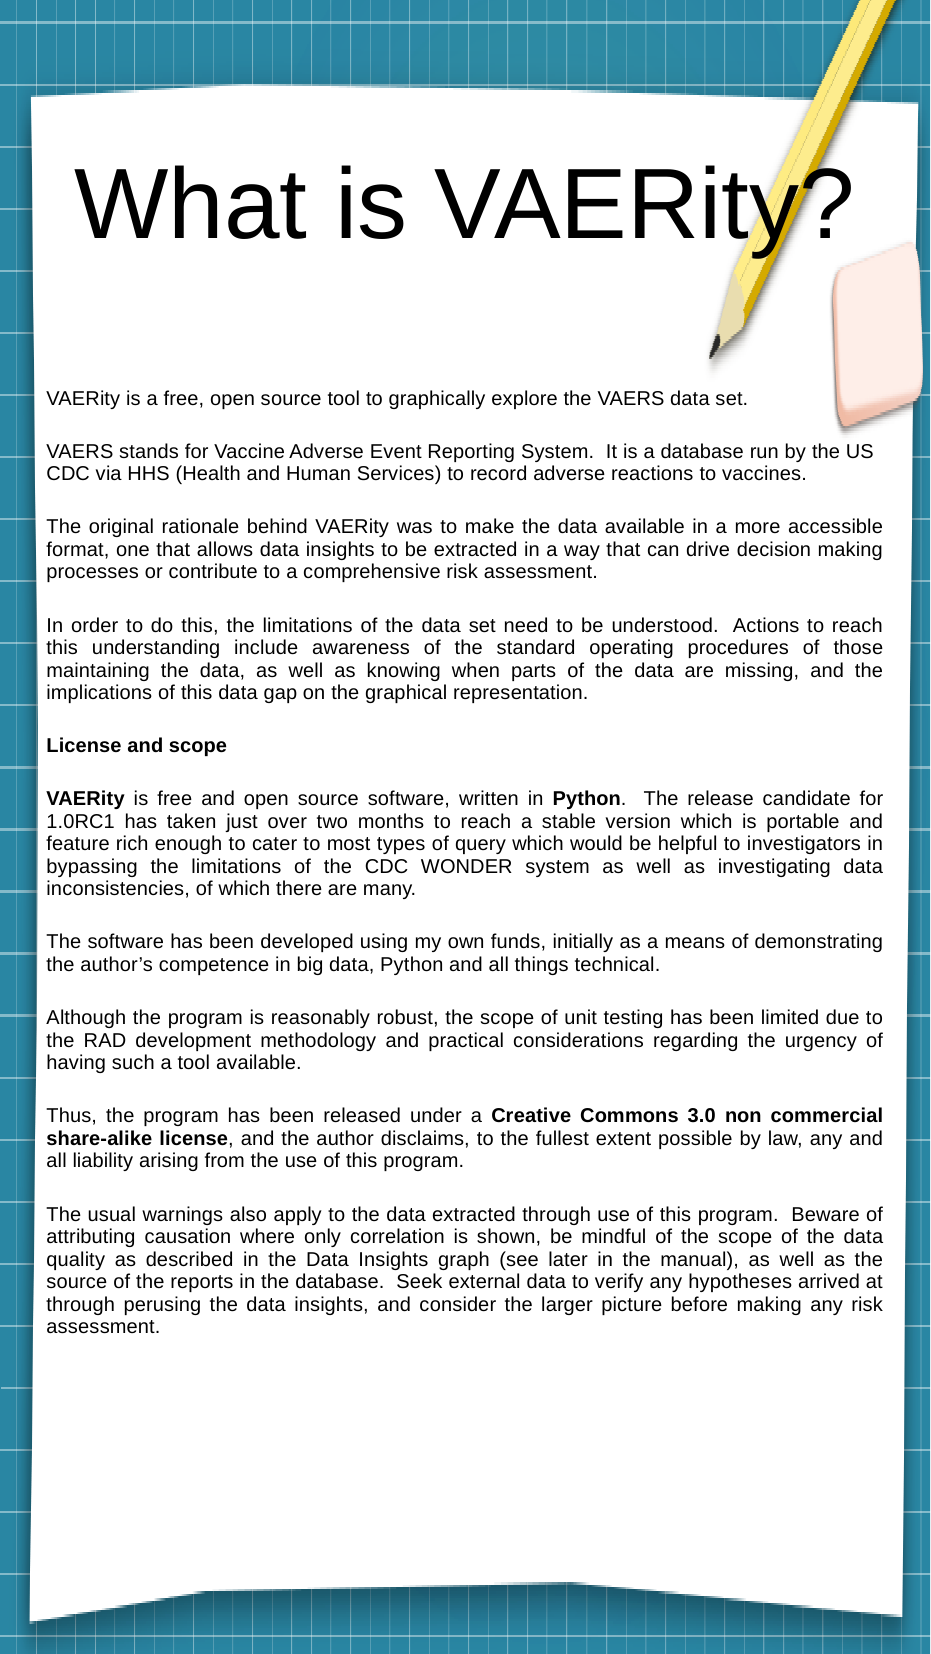

# What is VAERity?
VAERity is a free, open source tool to graphically explore the VAERS data set.
VAERS stands for Vaccine Adverse Event Reporting System. It is a database run by the US CDC via HHS (Health and Human Services) to record adverse reactions to vaccines.
The original rationale behind VAERity was to make the data available in a more accessible format, one that allows data insights to be extracted in a way that can drive decision making processes or contribute to a comprehensive risk assessment.
In order to do this, the limitations of the data set need to be understood. Actions to reach this understanding include awareness of the standard operating procedures of those maintaining the data, as well as knowing when parts of the data are missing, and the implications of this data gap on the graphical representation.
License and scope
VAERity is free and open source software, written in Python. The release candidate for 1.0RC1 has taken just over two months to reach a stable version which is portable and feature rich enough to cater to most types of query which would be helpful to investigators in bypassing the limitations of the CDC WONDER system as well as investigating data inconsistencies, of which there are many.
The software has been developed using my own funds, initially as a means of demonstrating the author’s competence in big data, Python and all things technical.
Although the program is reasonably robust, the scope of unit testing has been limited due to the RAD development methodology and practical considerations regarding the urgency of having such a tool available.
Thus, the program has been released under a Creative Commons 3.0 non commercial share-alike license, and the author disclaims, to the fullest extent possible by law, any and all liability arising from the use of this program.
The usual warnings also apply to the data extracted through use of this program. Beware of attributing causation where only correlation is shown, be mindful of the scope of the data quality as described in the Data Insights graph (see later in the manual), as well as the source of the reports in the database. Seek external data to verify any hypotheses arrived at through perusing the data insights, and consider the larger picture before making any risk assessment.